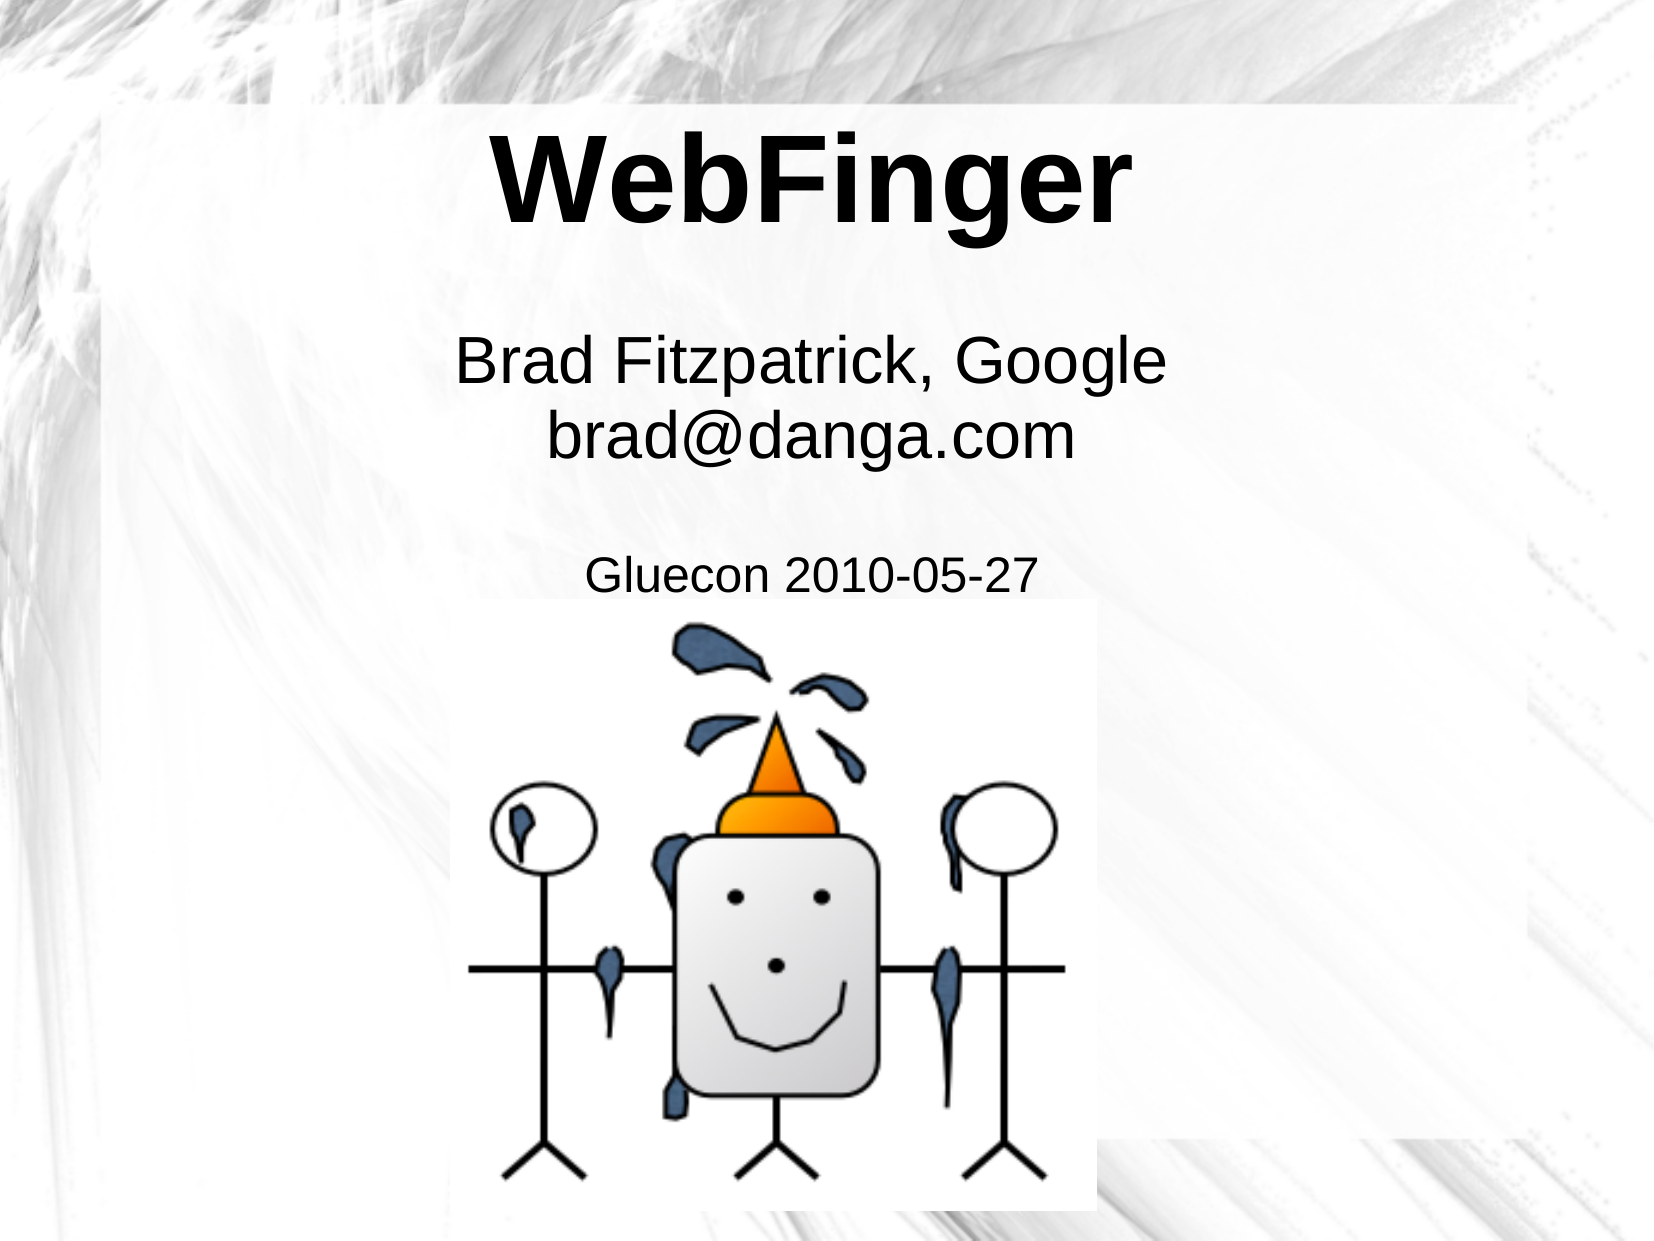

# WebFinger
Brad Fitzpatrick, Google
brad@danga.com
Gluecon 2010-05-27